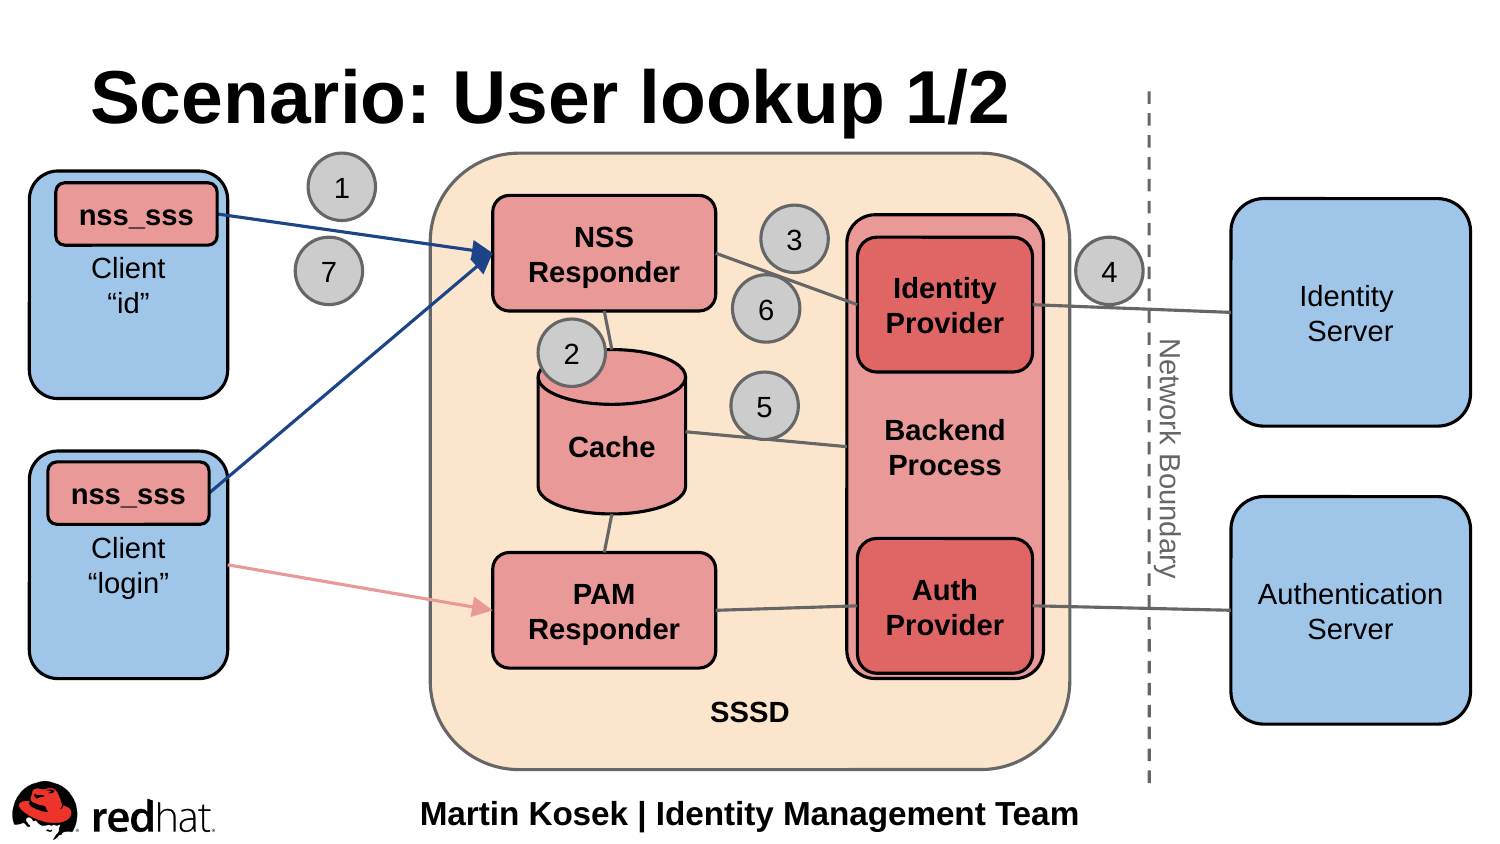

# Scenario: User lookup 1/2
1
SSSD
Client
“id”
nss_sss
NSS Responder
Identity
Server
3
Backend
Process
7
Identity Provider
4
6
2
Cache
5
Network Boundary
Client
“login”
nss_sss
Authentication
Server
Auth Provider
PAM Responder